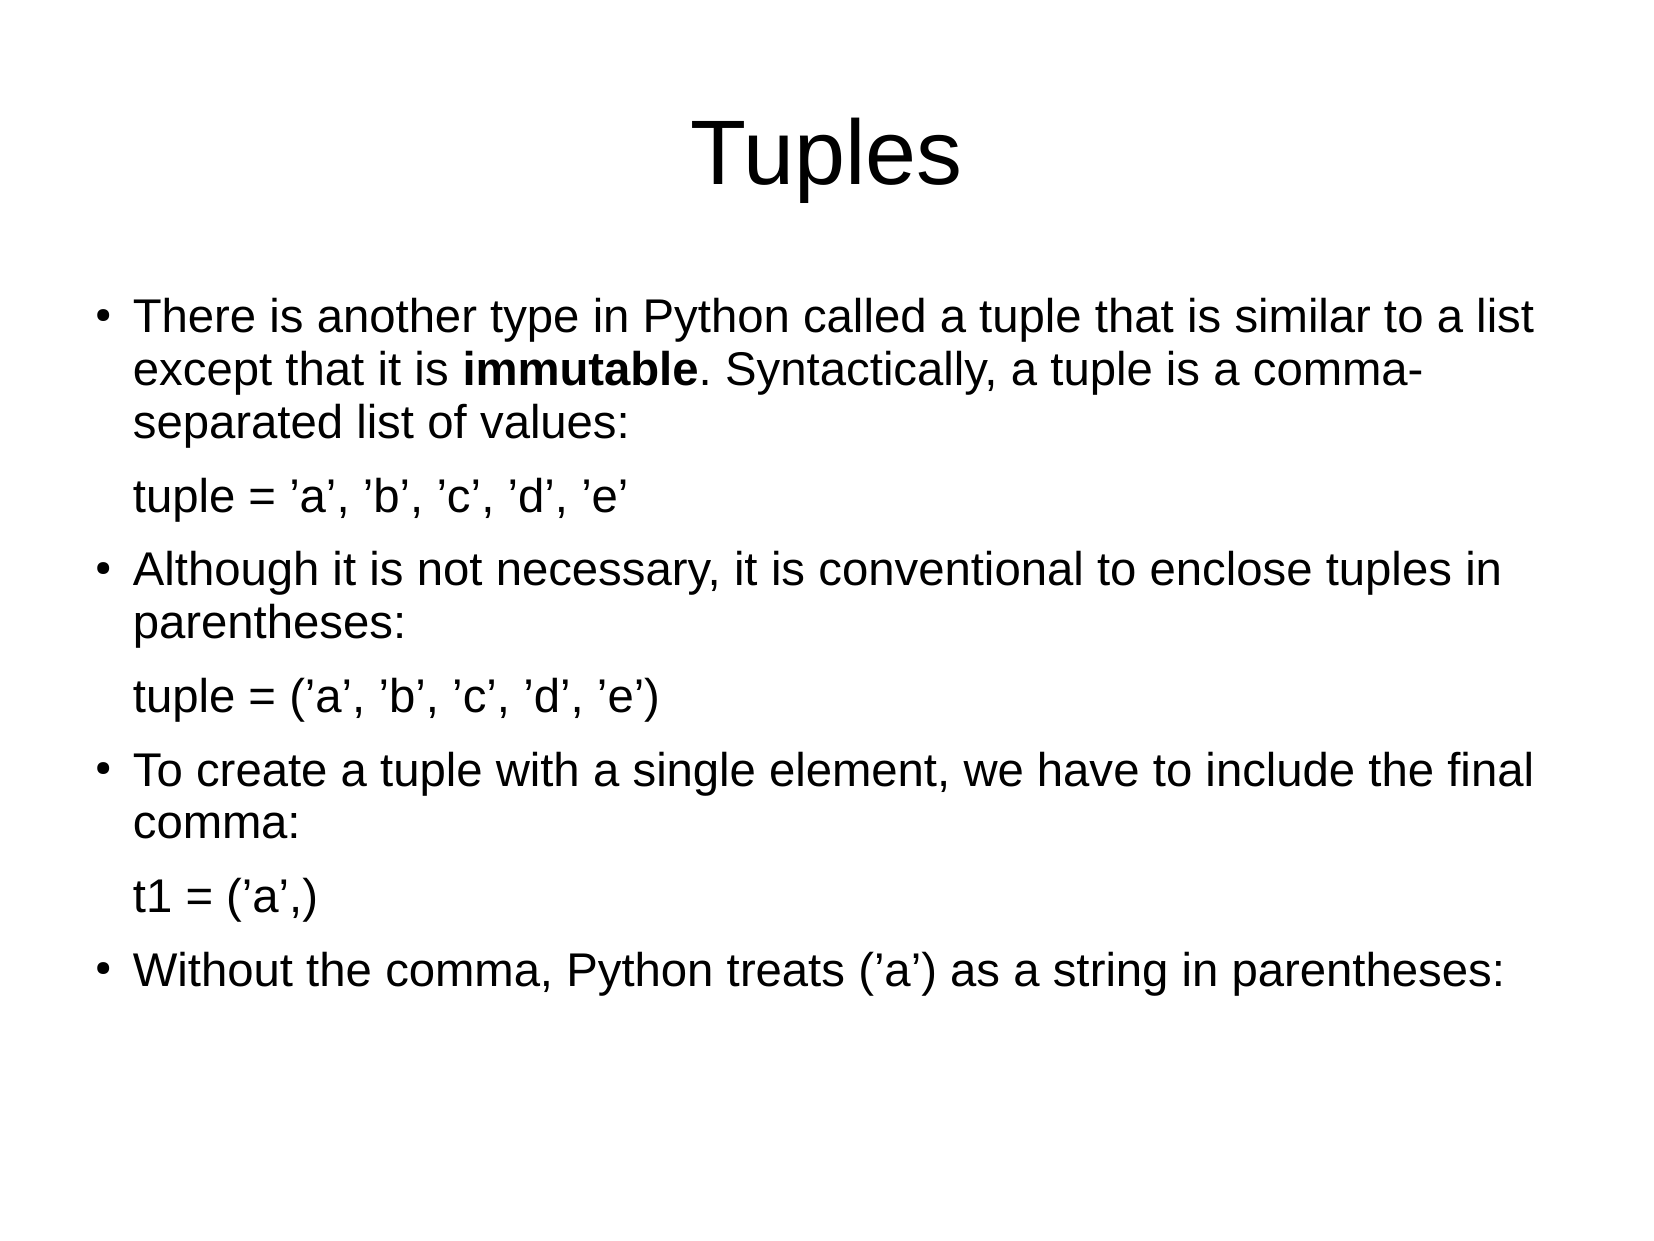

# Tuples
There is another type in Python called a tuple that is similar to a list except that it is immutable. Syntactically, a tuple is a comma-separated list of values:
tuple = ’a’, ’b’, ’c’, ’d’, ’e’
Although it is not necessary, it is conventional to enclose tuples in parentheses:
tuple = (’a’, ’b’, ’c’, ’d’, ’e’)
To create a tuple with a single element, we have to include the final comma:
t1 = (’a’,)
Without the comma, Python treats (’a’) as a string in parentheses: